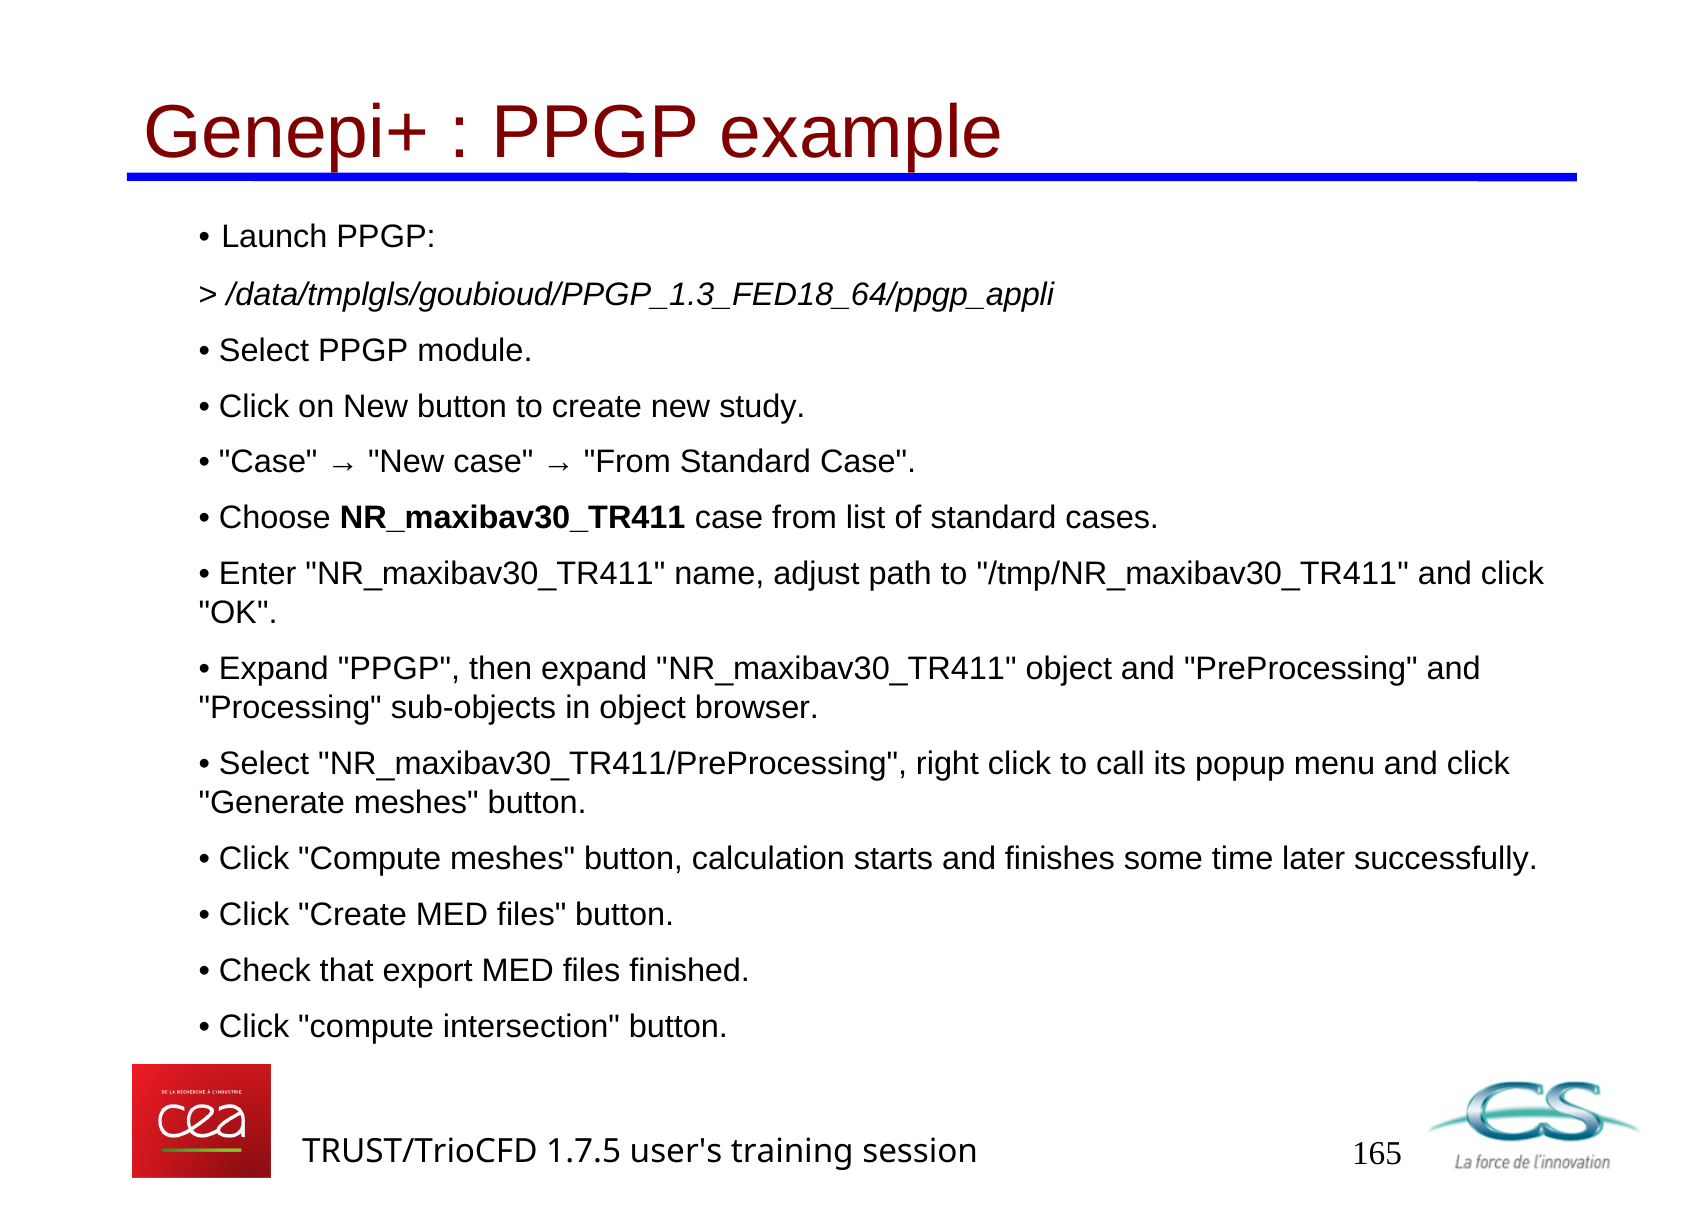

# Genepi+ : PPGP example
• Launch PPGP:
> /data/tmplgls/goubioud/PPGP_1.3_FED18_64/ppgp_appli
• Select PPGP module.
• Click on New button to create new study.
• "Case" → "New case" → "From Standard Case".
• Choose NR_maxibav30_TR411 case from list of standard cases.
• Enter "NR_maxibav30_TR411" name, adjust path to "/tmp/NR_maxibav30_TR411" and click "OK".
• Expand "PPGP", then expand "NR_maxibav30_TR411" object and "PreProcessing" and "Processing" sub-objects in object browser.
• Select "NR_maxibav30_TR411/PreProcessing", right click to call its popup menu and click "Generate meshes" button.
• Click "Compute meshes" button, calculation starts and finishes some time later successfully.
• Click "Create MED files" button.
• Check that export MED files finished.
• Click "compute intersection" button.
TRUST/TrioCFD 1.7.5 user's training session
165